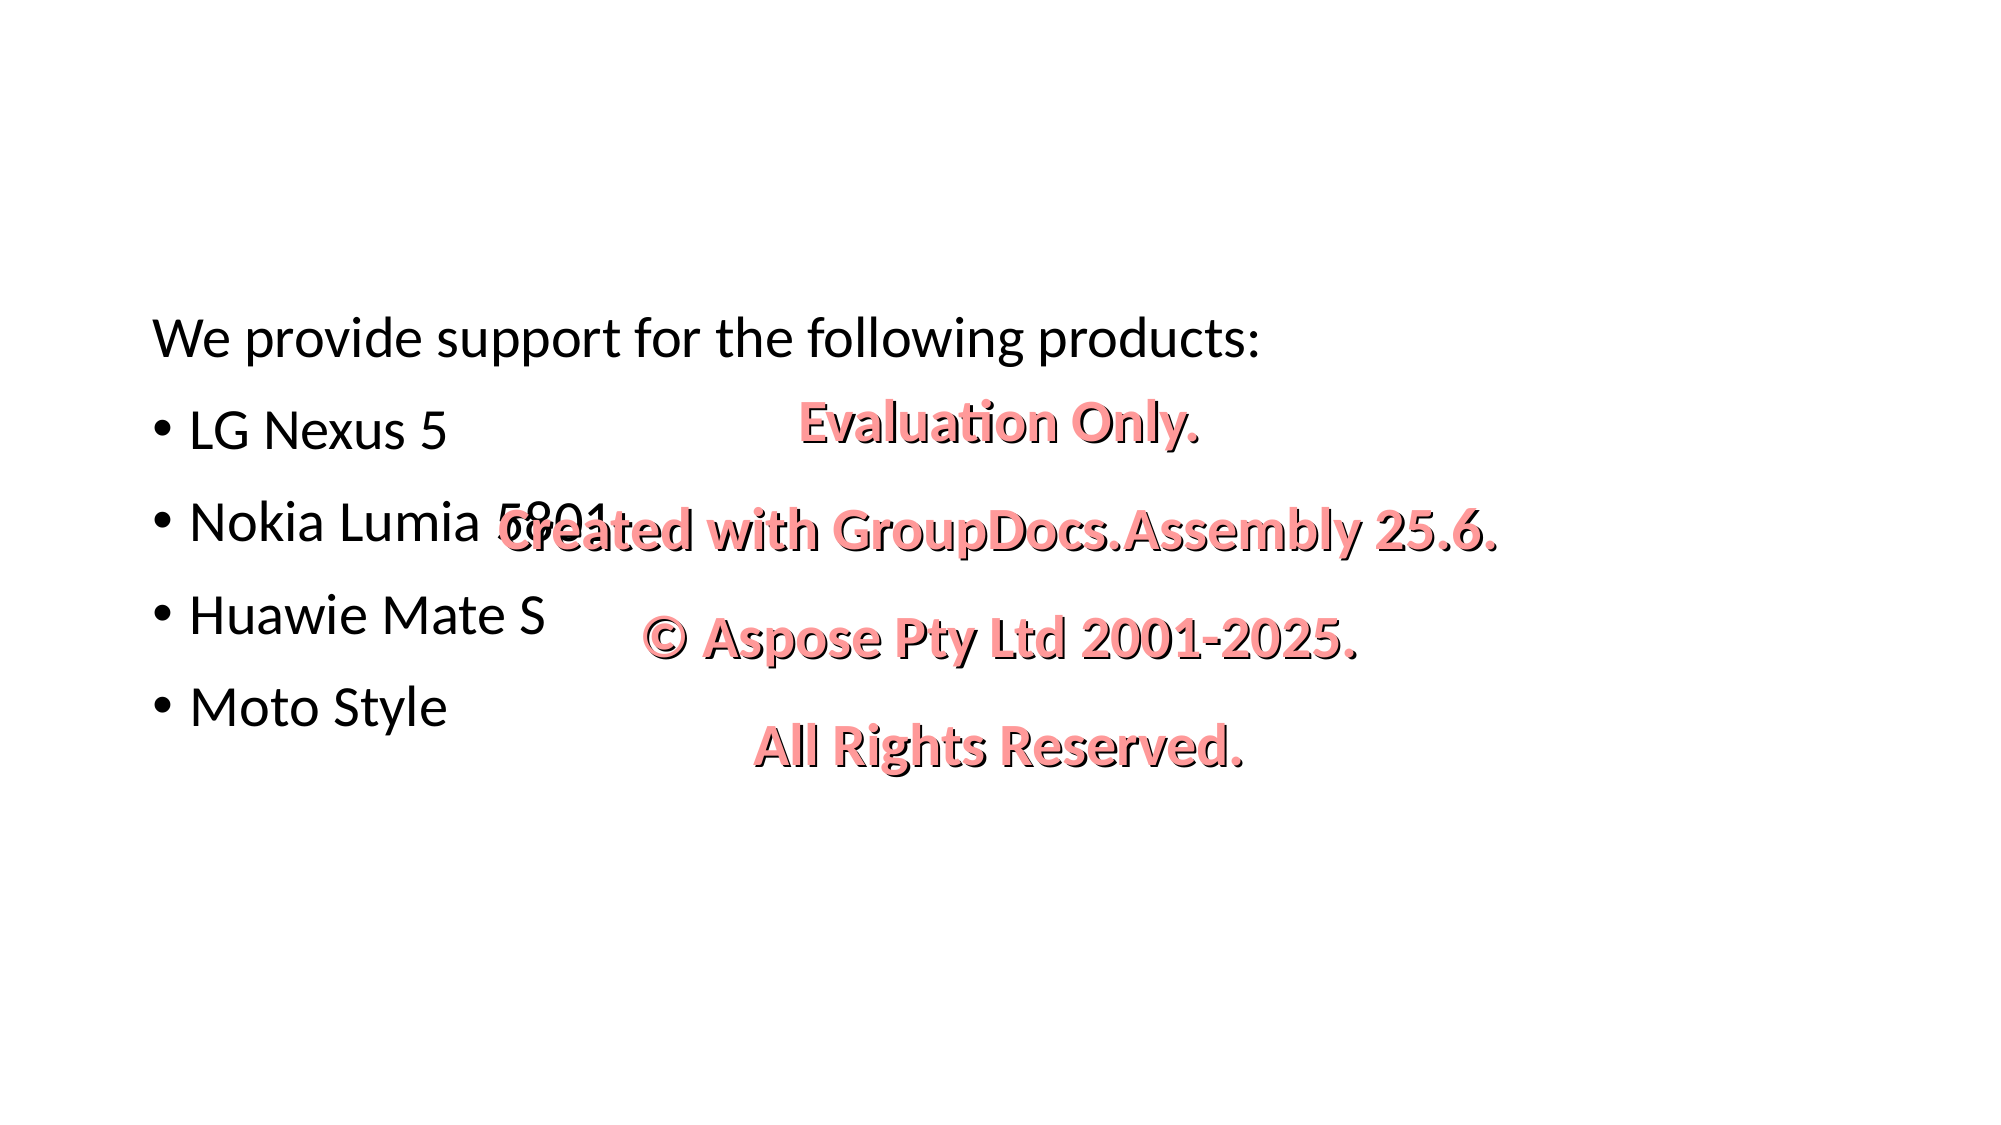

#
We provide support for the following products:
LG Nexus 5
Nokia Lumia 5801
Huawie Mate S
Moto Style
Evaluation Only.
Created with GroupDocs.Assembly 25.6.
© Aspose Pty Ltd 2001-2025.
All Rights Reserved.